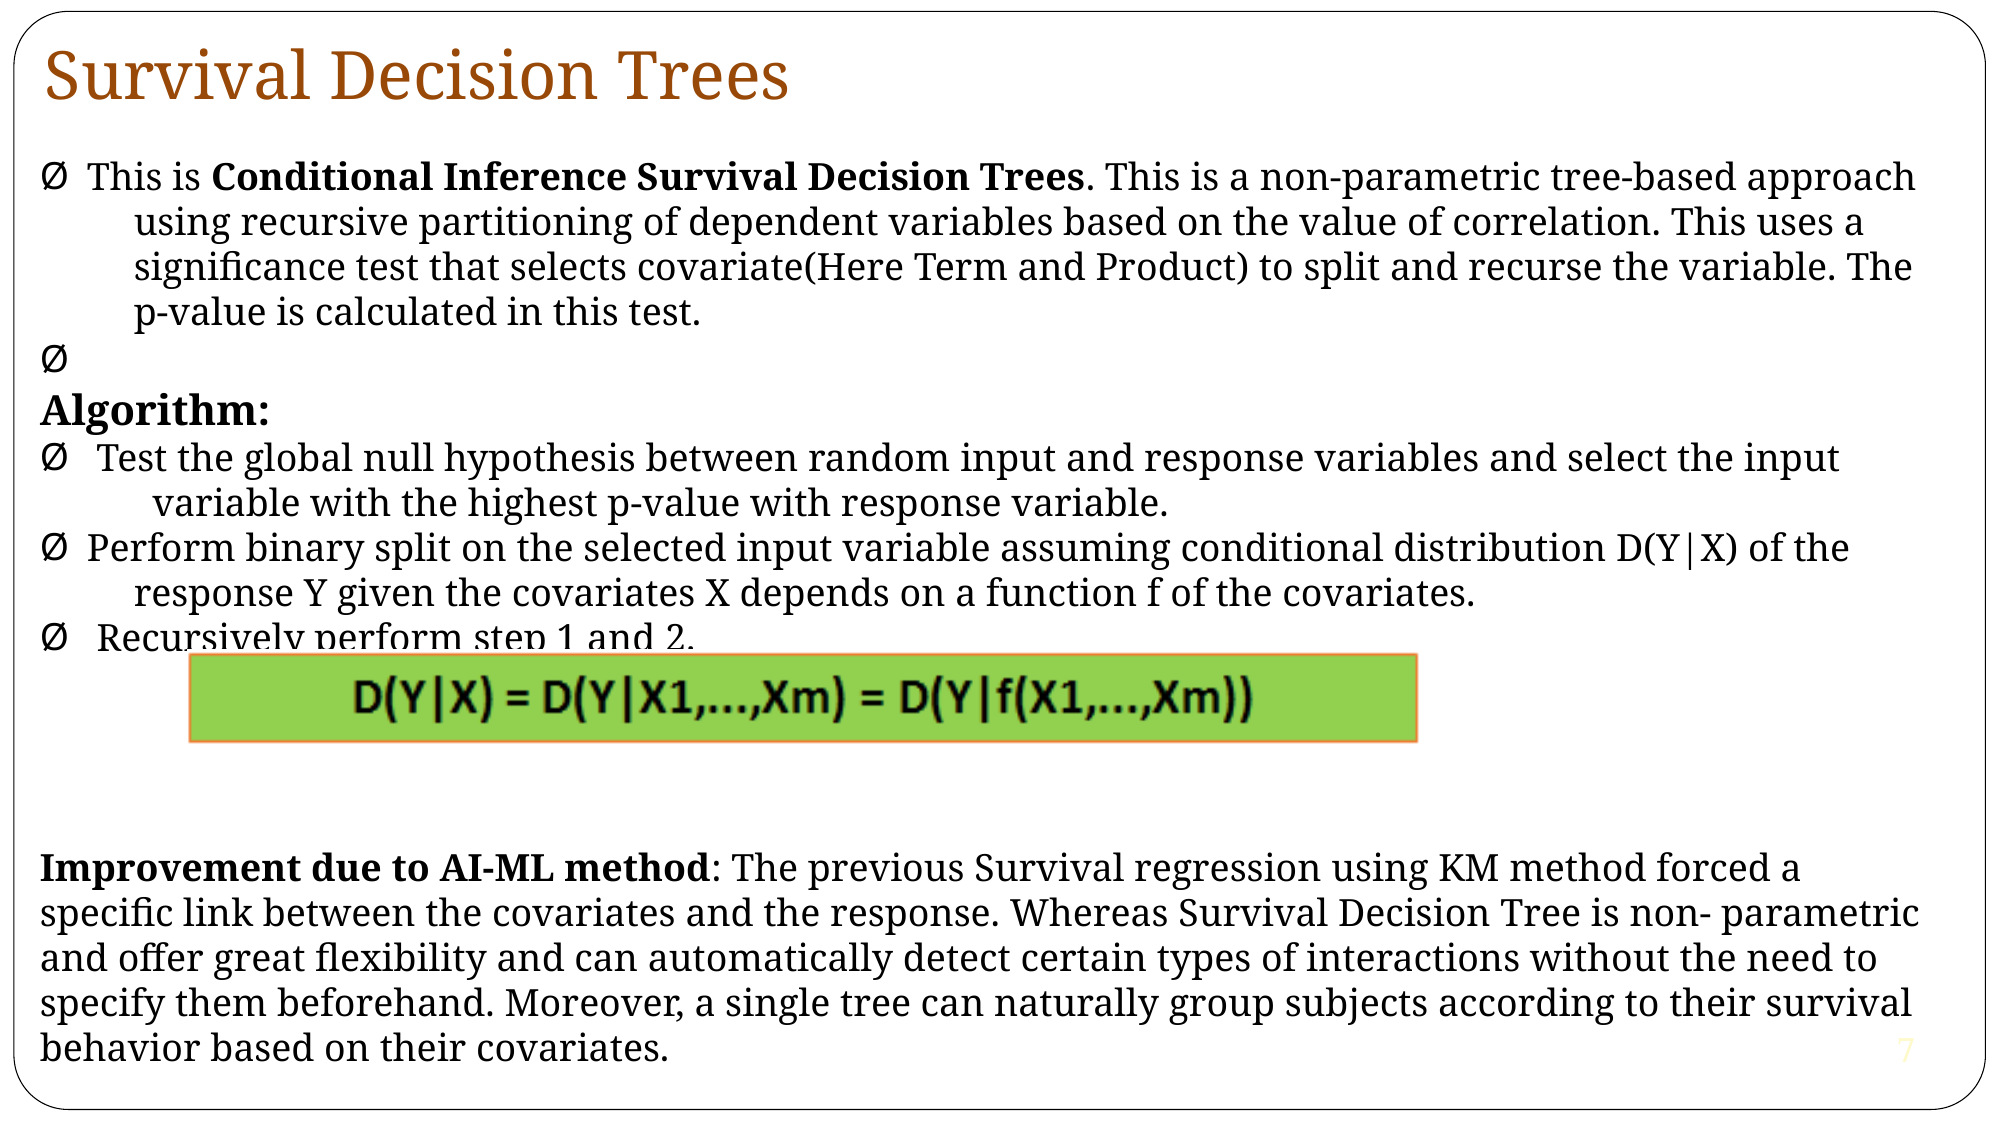

Survival Decision Trees
This is Conditional Inference Survival Decision Trees. This is a non-parametric tree-based approach using recursive partitioning of dependent variables based on the value of correlation. This uses a significance test that selects covariate(Here Term and Product) to split and recurse the variable. The p-value is calculated in this test.
Algorithm:
Test the global null hypothesis between random input and response variables and select the input variable with the highest p-value with response variable.
Perform binary split on the selected input variable assuming conditional distribution D(Y|X) of the response Y given the covariates X depends on a function f of the covariates.
 Recursively perform step 1 and 2.
Improvement due to AI-ML method: The previous Survival regression using KM method forced a specific link between the covariates and the response. Whereas Survival Decision Tree is non- parametric and offer great flexibility and can automatically detect certain types of interactions without the need to specify them beforehand. Moreover, a single tree can naturally group subjects according to their survival behavior based on their covariates.
5